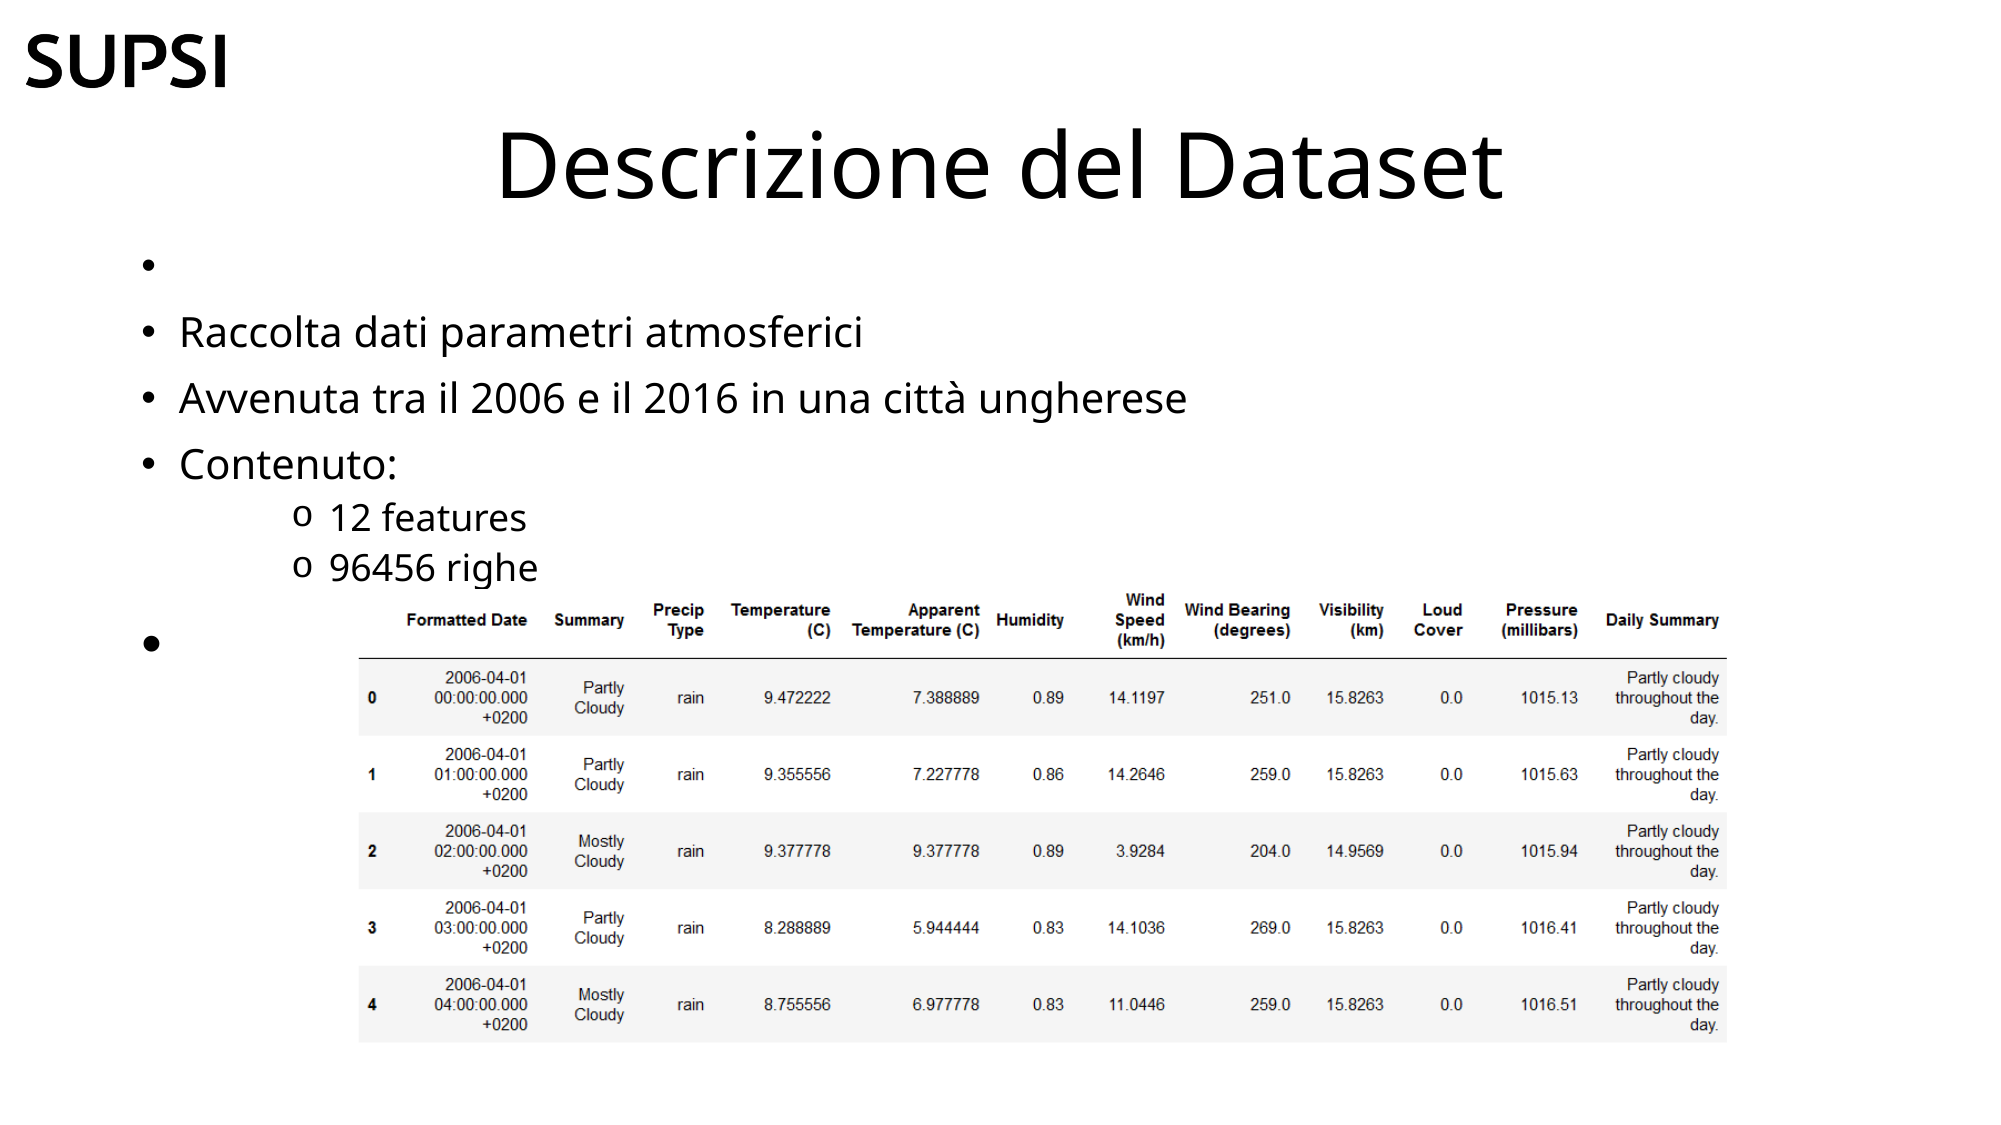

# Descrizione del Dataset
Raccolta dati parametri atmosferici
Avvenuta tra il 2006 e il 2016 in una città ungherese
Contenuto:
12 features
96456 righe